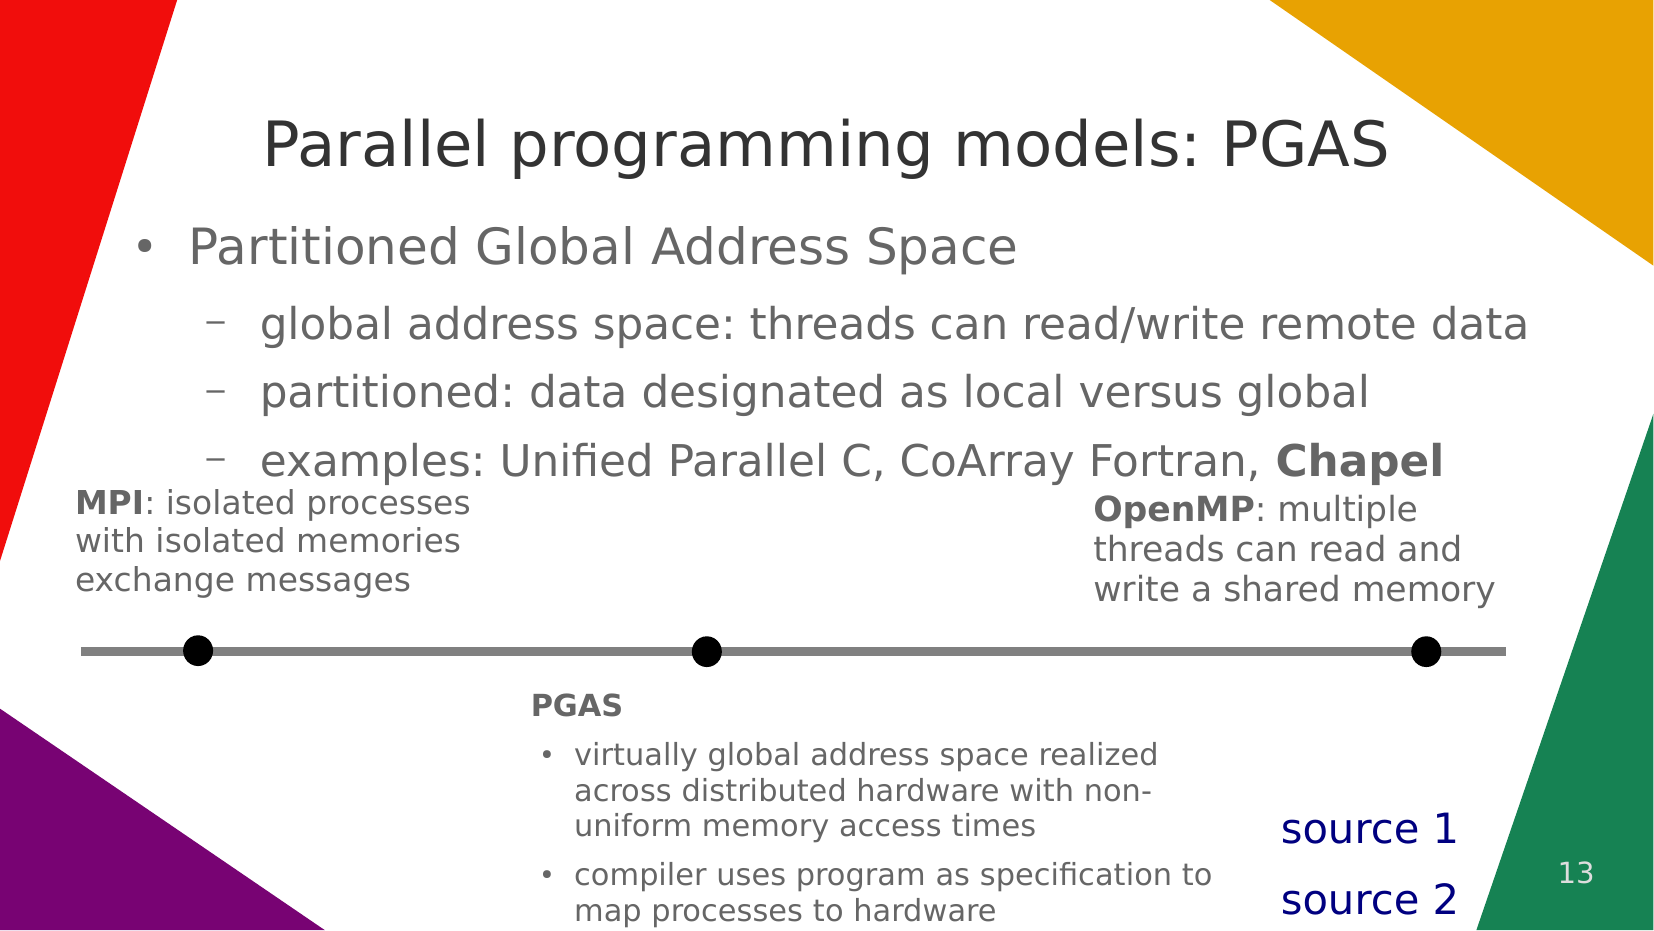

# Parallel programming models: PGAS
Partitioned Global Address Space
global address space: threads can read/write remote data
partitioned: data designated as local versus global
examples: Unified Parallel C, CoArray Fortran, Chapel
MPI: isolated processes with isolated memories exchange messages
OpenMP: multiple threads can read and write a shared memory
PGAS
virtually global address space realized across distributed hardware with non-uniform memory access times
compiler uses program as specification to map processes to hardware
source 1
source 2
13